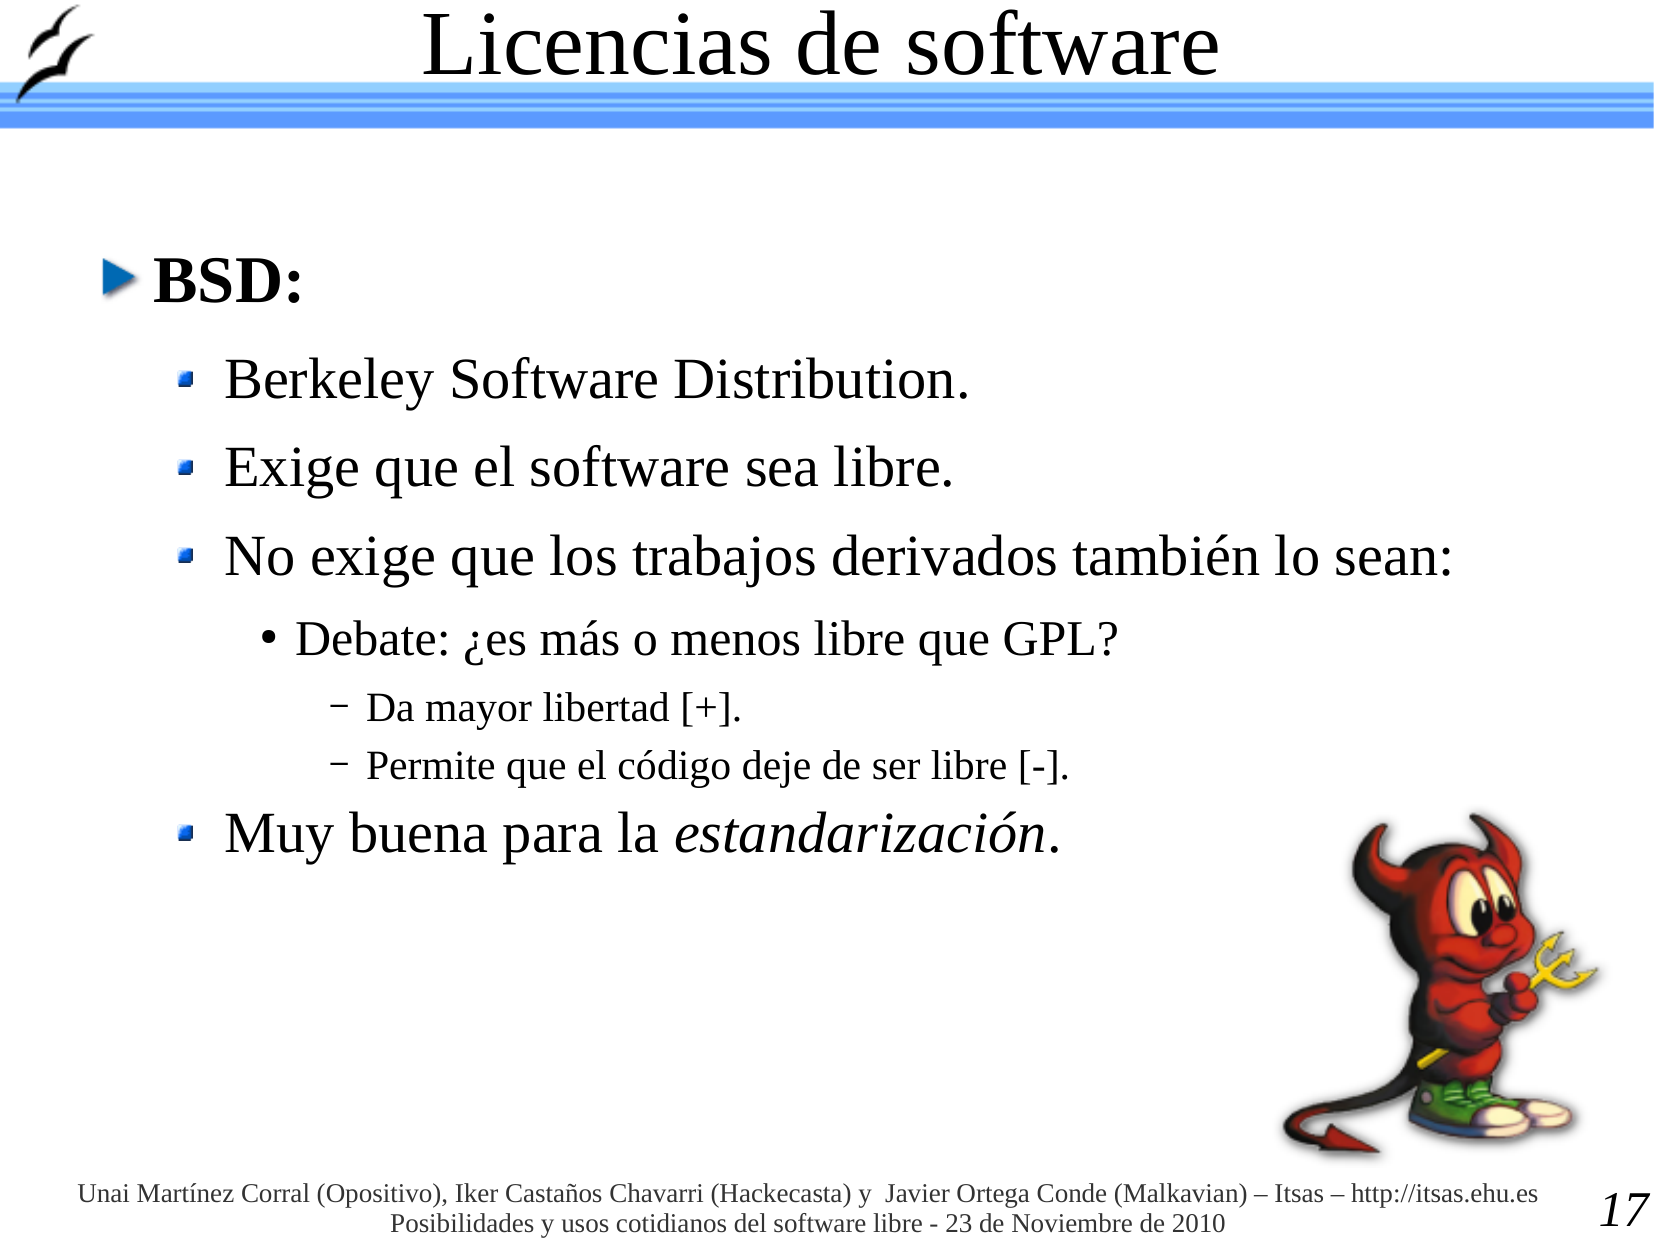

# Licencias de software
BSD:
Berkeley Software Distribution.
Exige que el software sea libre.
No exige que los trabajos derivados también lo sean:
Debate: ¿es más o menos libre que GPL?
Da mayor libertad [+].
Permite que el código deje de ser libre [-].
Muy buena para la estandarización.